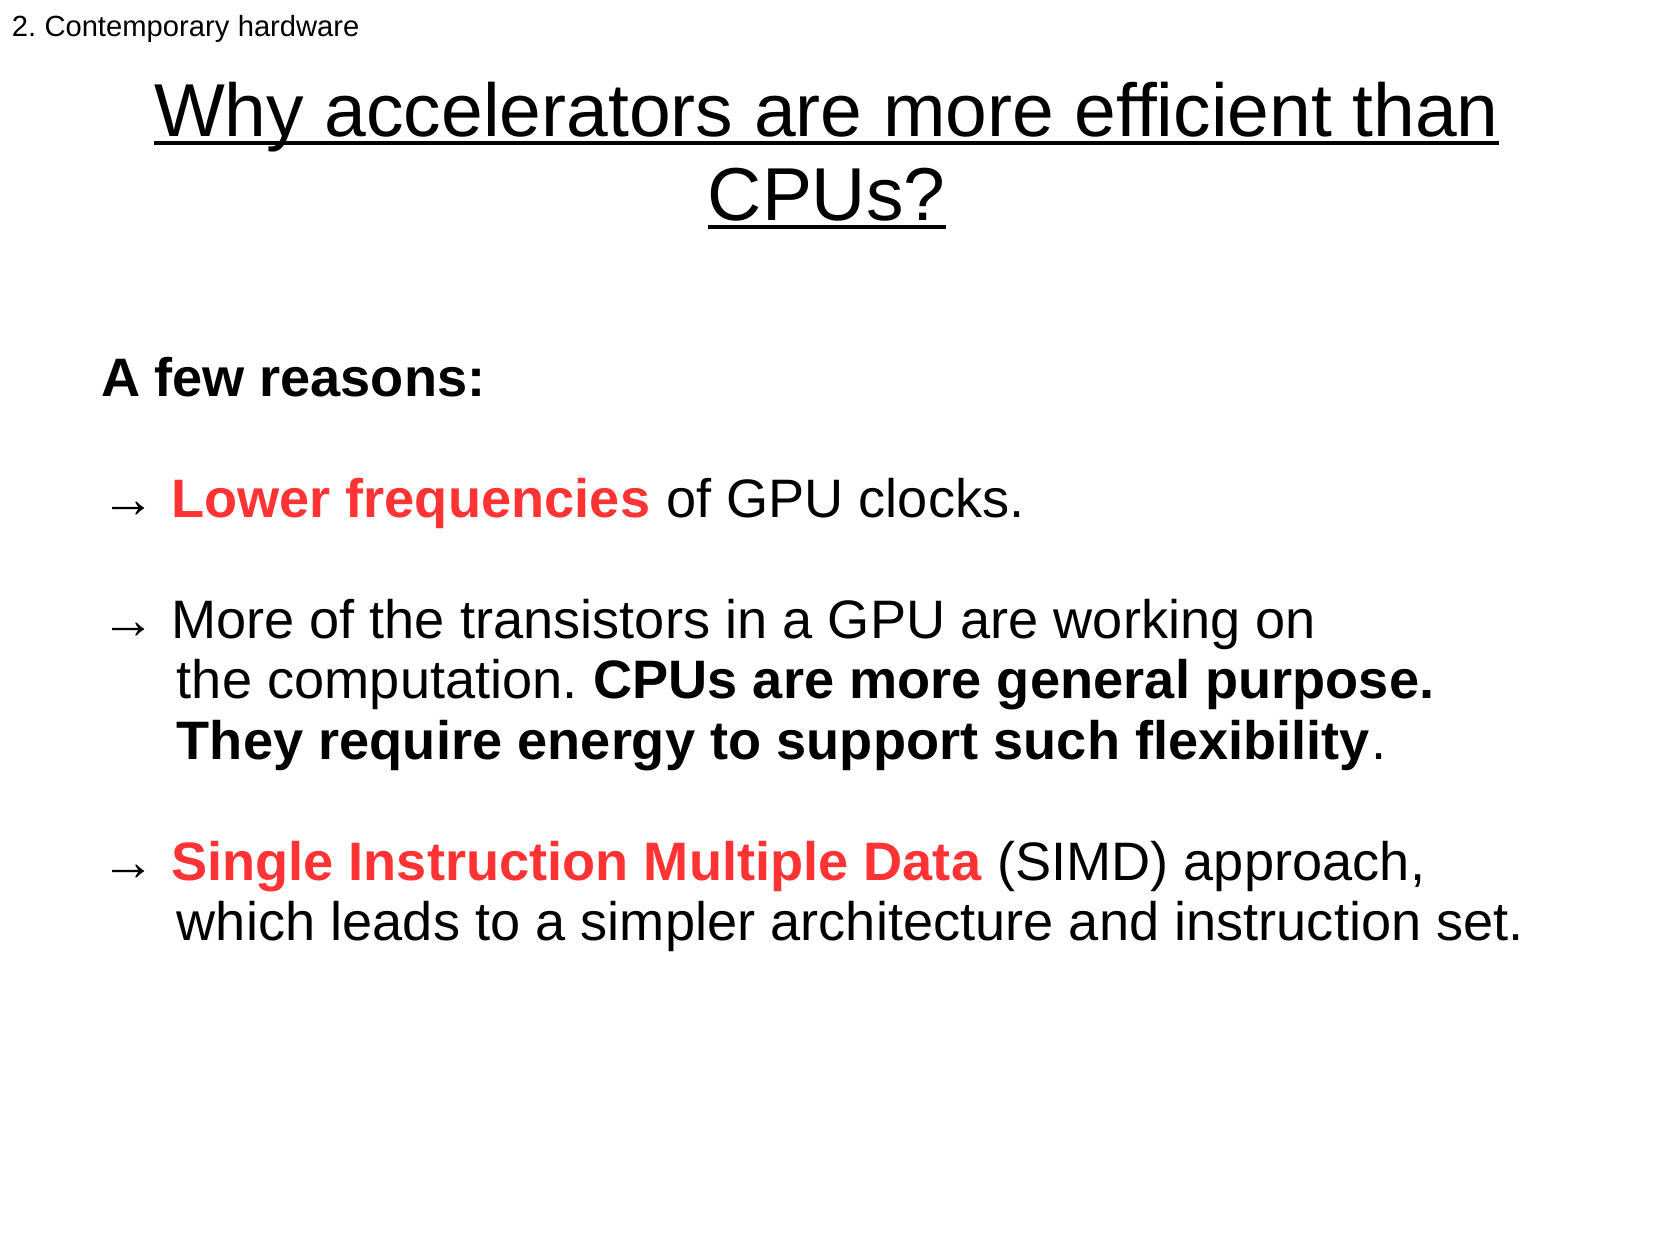

2. Contemporary hardware
# Why accelerators are more efficient than CPUs?
A few reasons:
→ Lower frequencies of GPU clocks.
→ More of the transistors in a GPU are working on
 the computation. CPUs are more general purpose.
 They require energy to support such flexibility.
→ Single Instruction Multiple Data (SIMD) approach,
 which leads to a simpler architecture and instruction set.